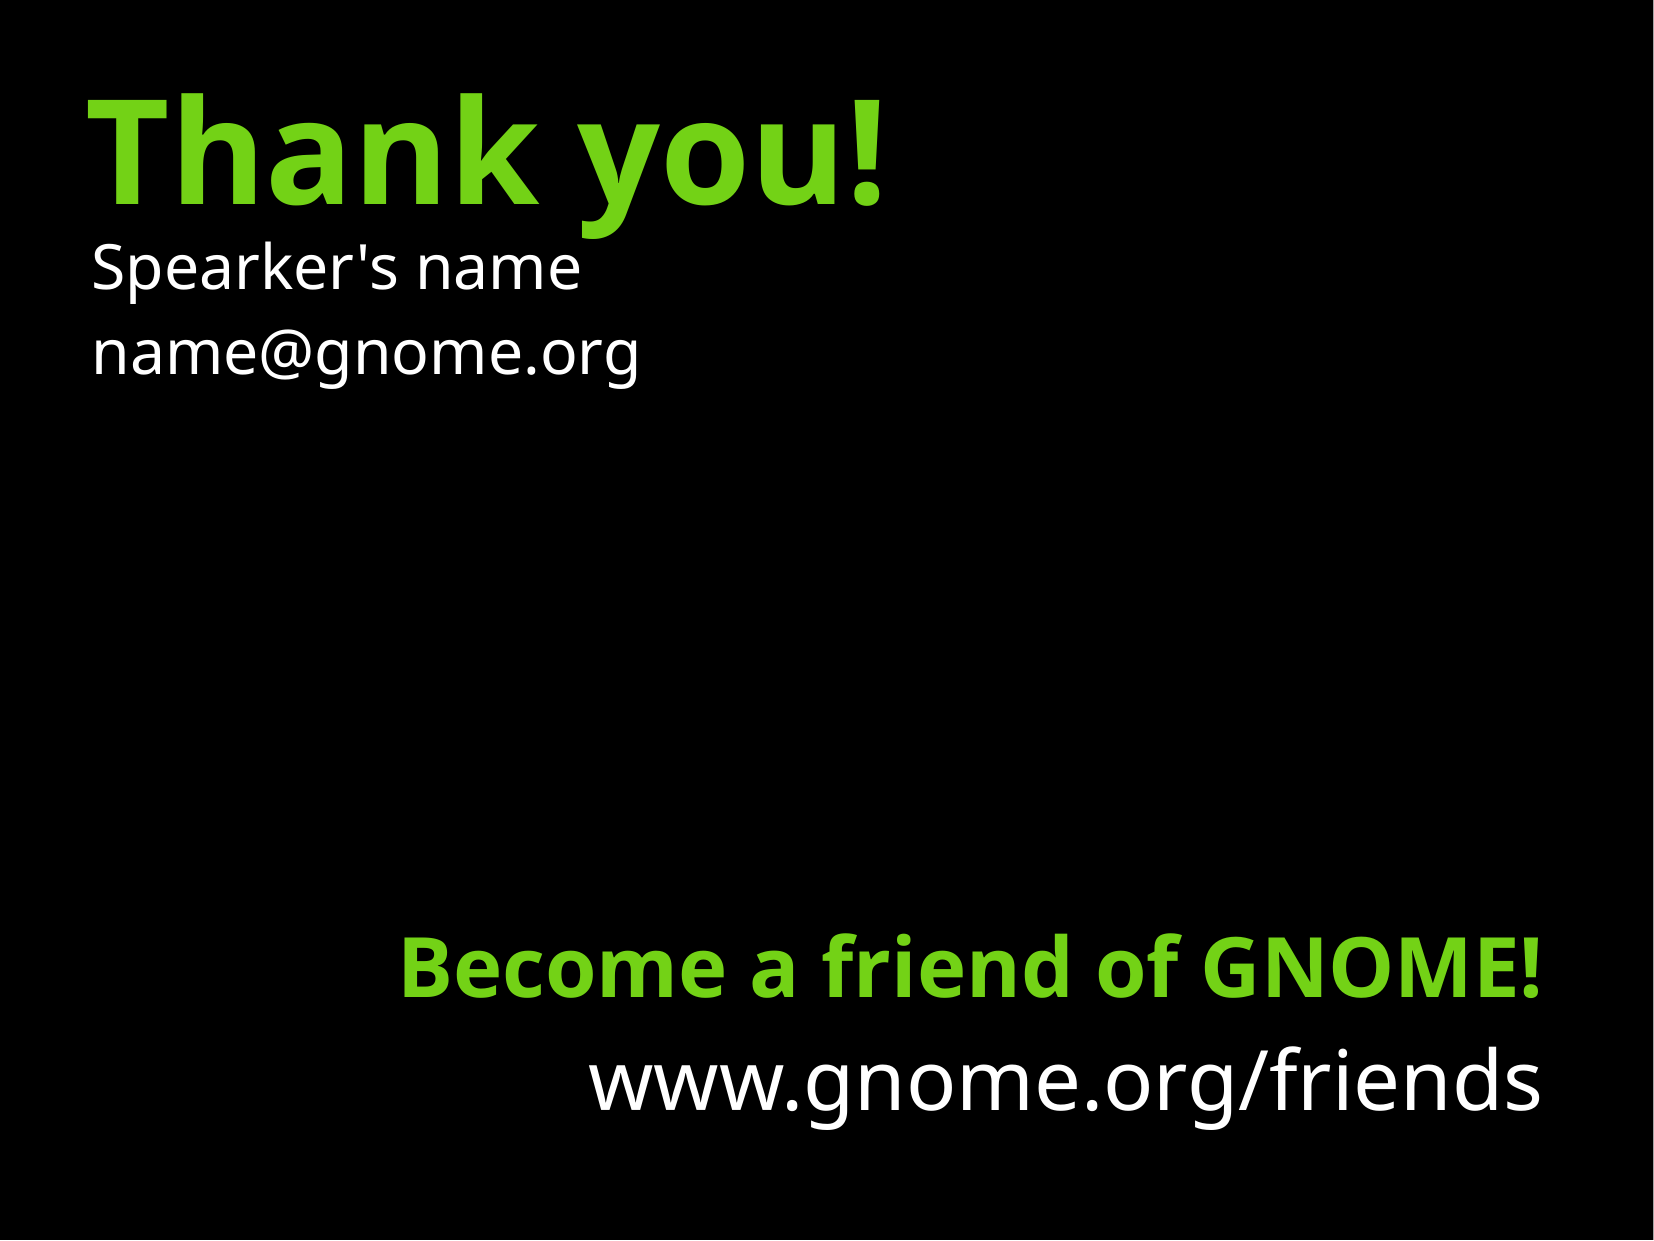

Thank you!
Spearker's name
name@gnome.org
Become a friend of GNOME!
www.gnome.org/friends